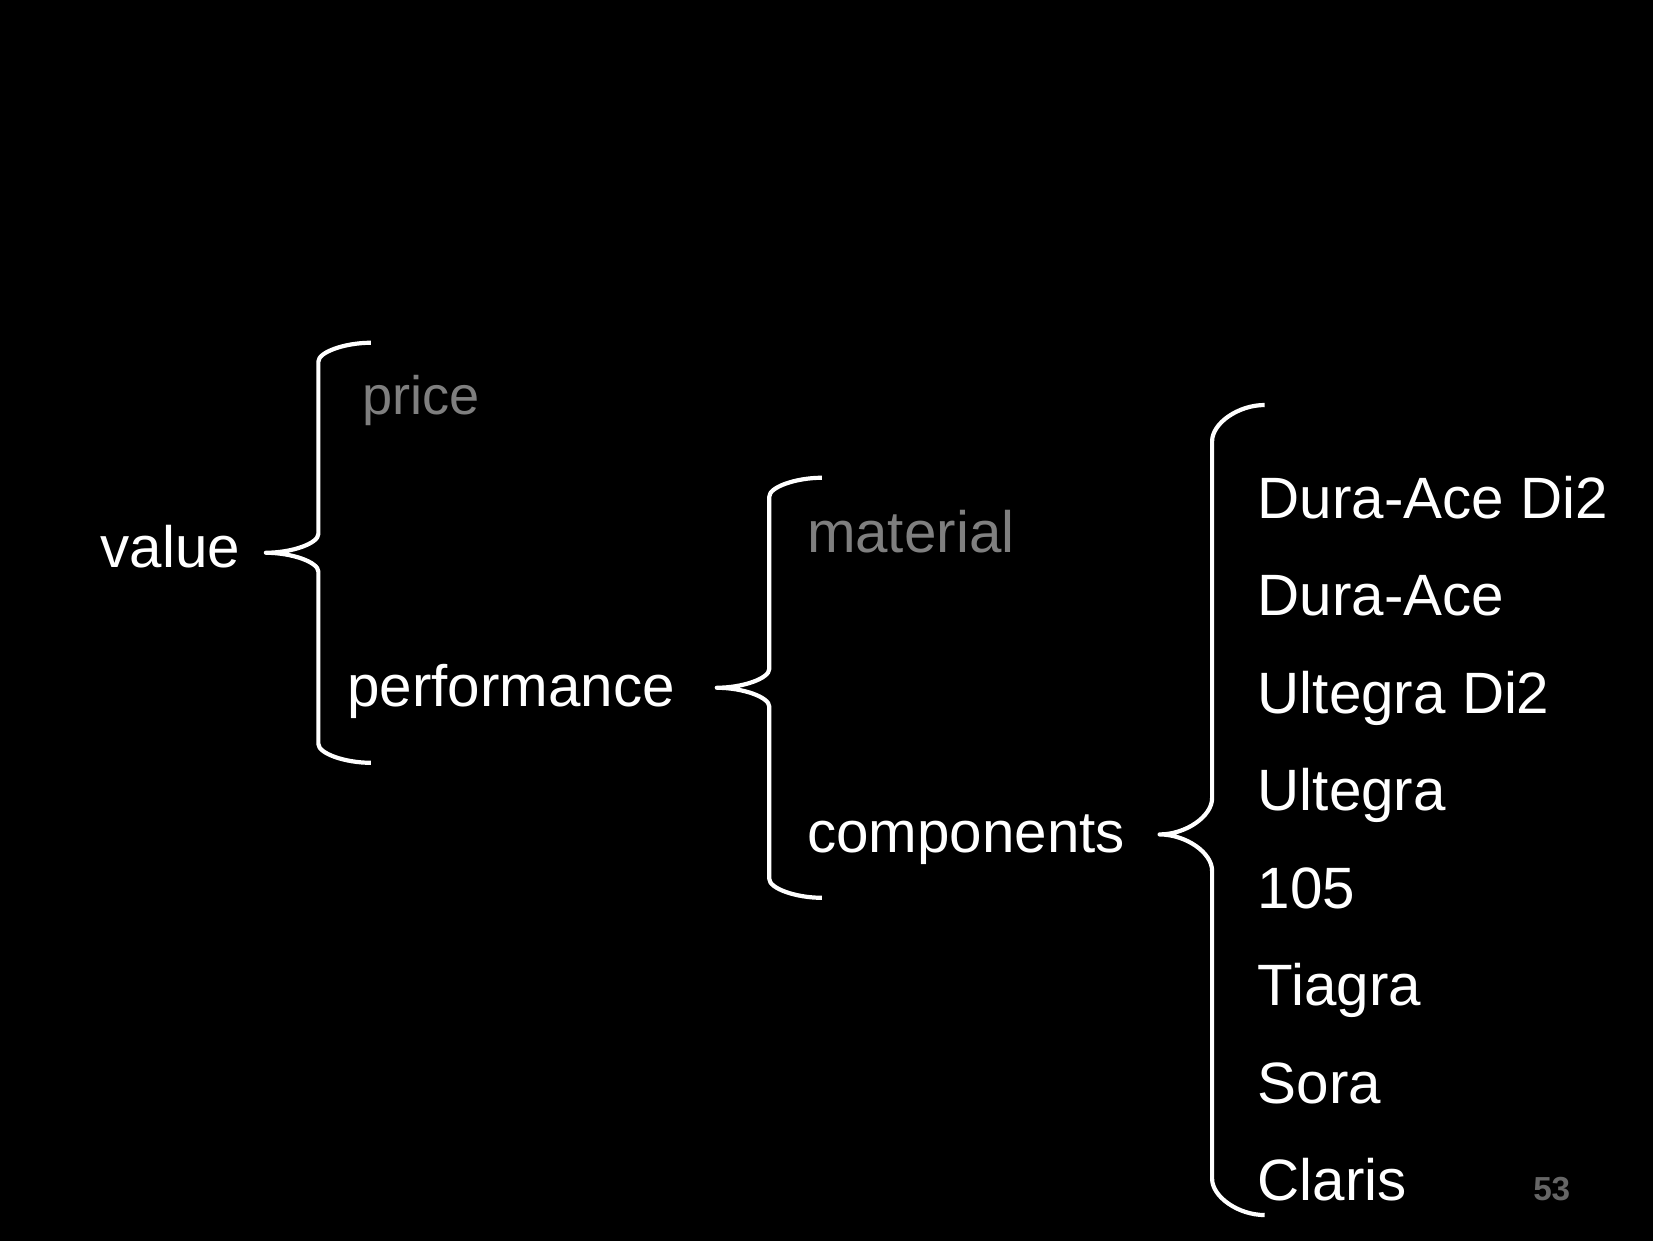

price
Dura-Ace Di2
Dura-Ace
Ultegra Di2
Ultegra
105
Tiagra
Sora
Claris
material
value
performance
components
53